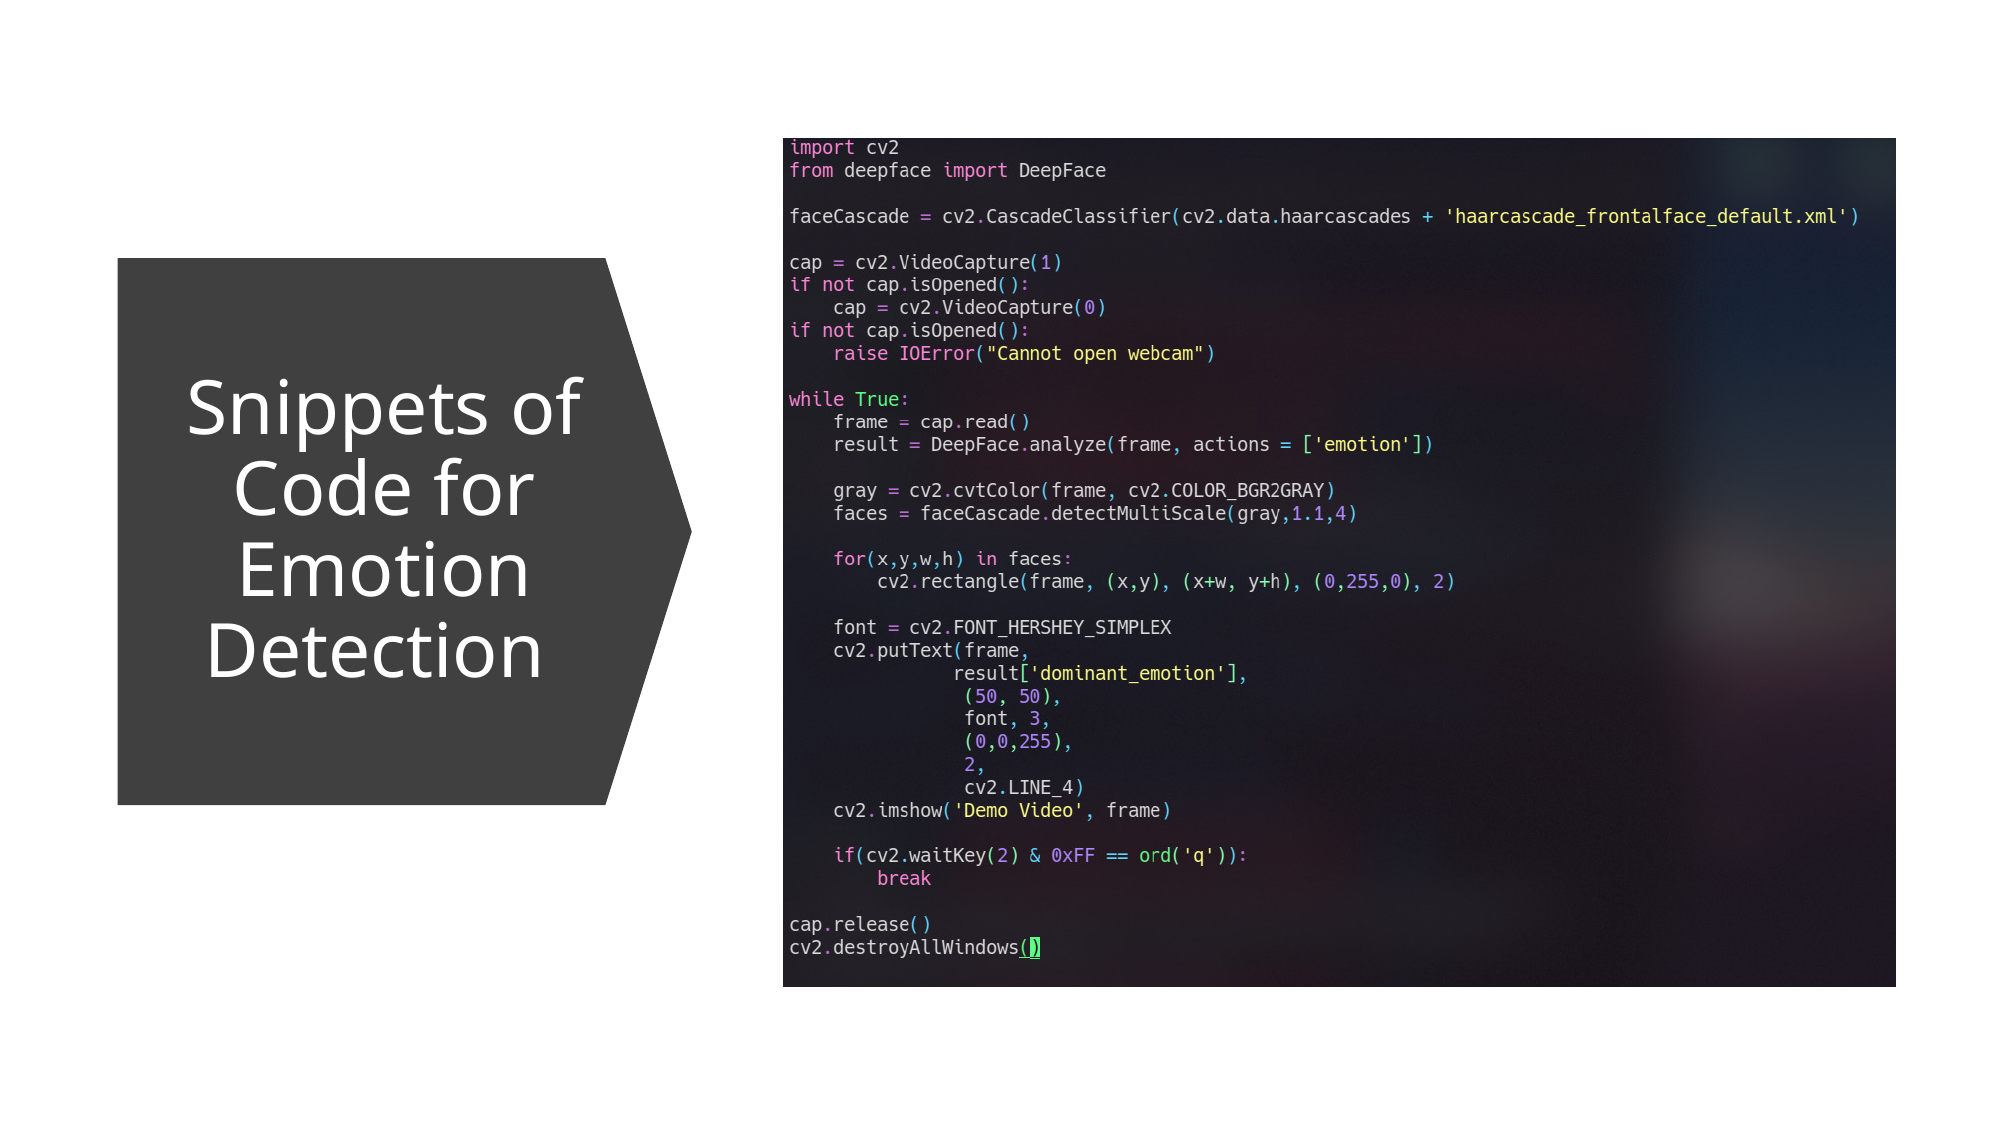

# Snippets of Code for Emotion Detection